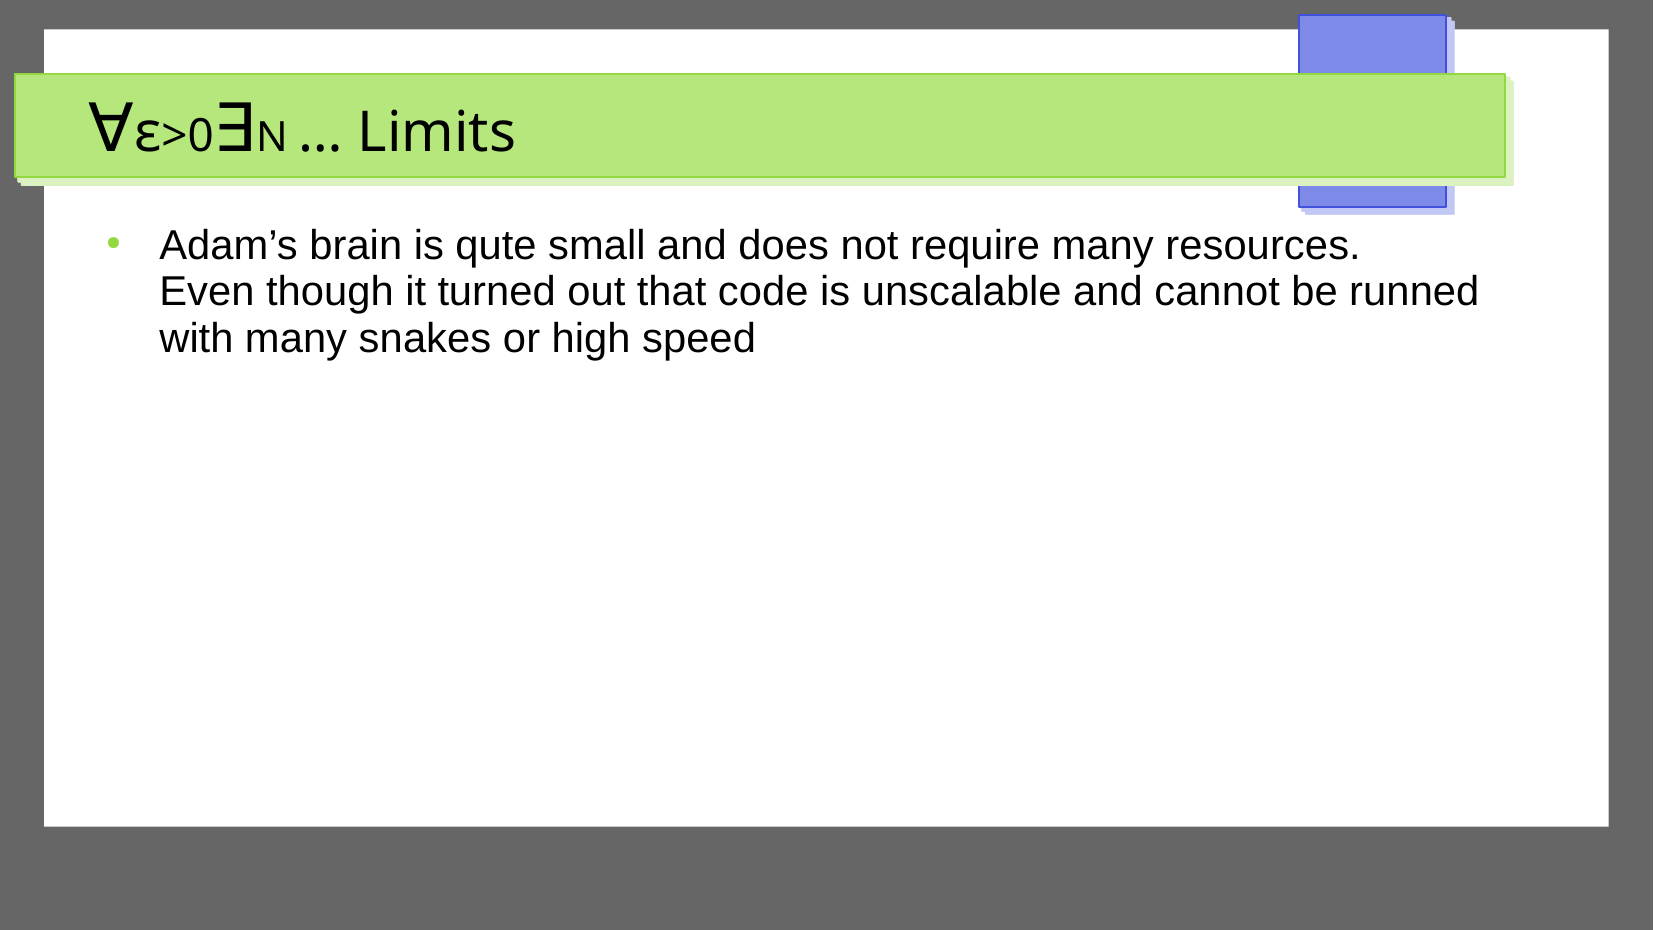

# ∀ε>0∃N … Limits
Adam’s brain is qute small and does not require many resources.
Even though it turned out that code is unscalable and cannot be runned with many snakes or high speed